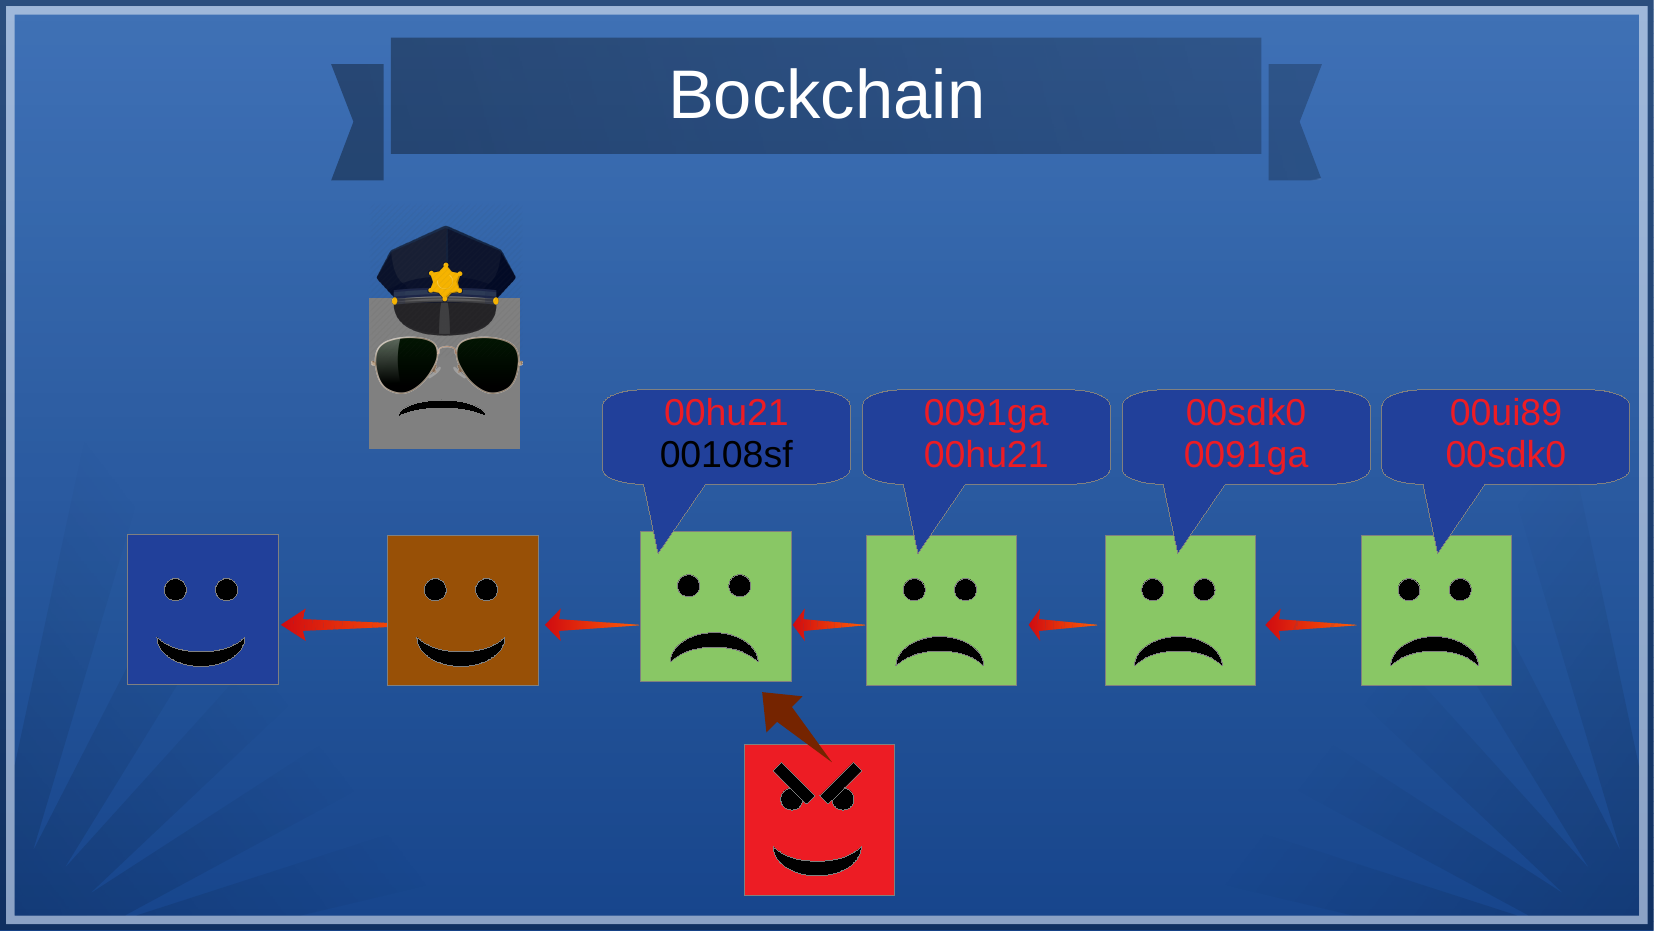

# Bockchain
00hu21
00108sf
0091ga
00hu21
00sdk0
0091ga
00ui89
00sdk0